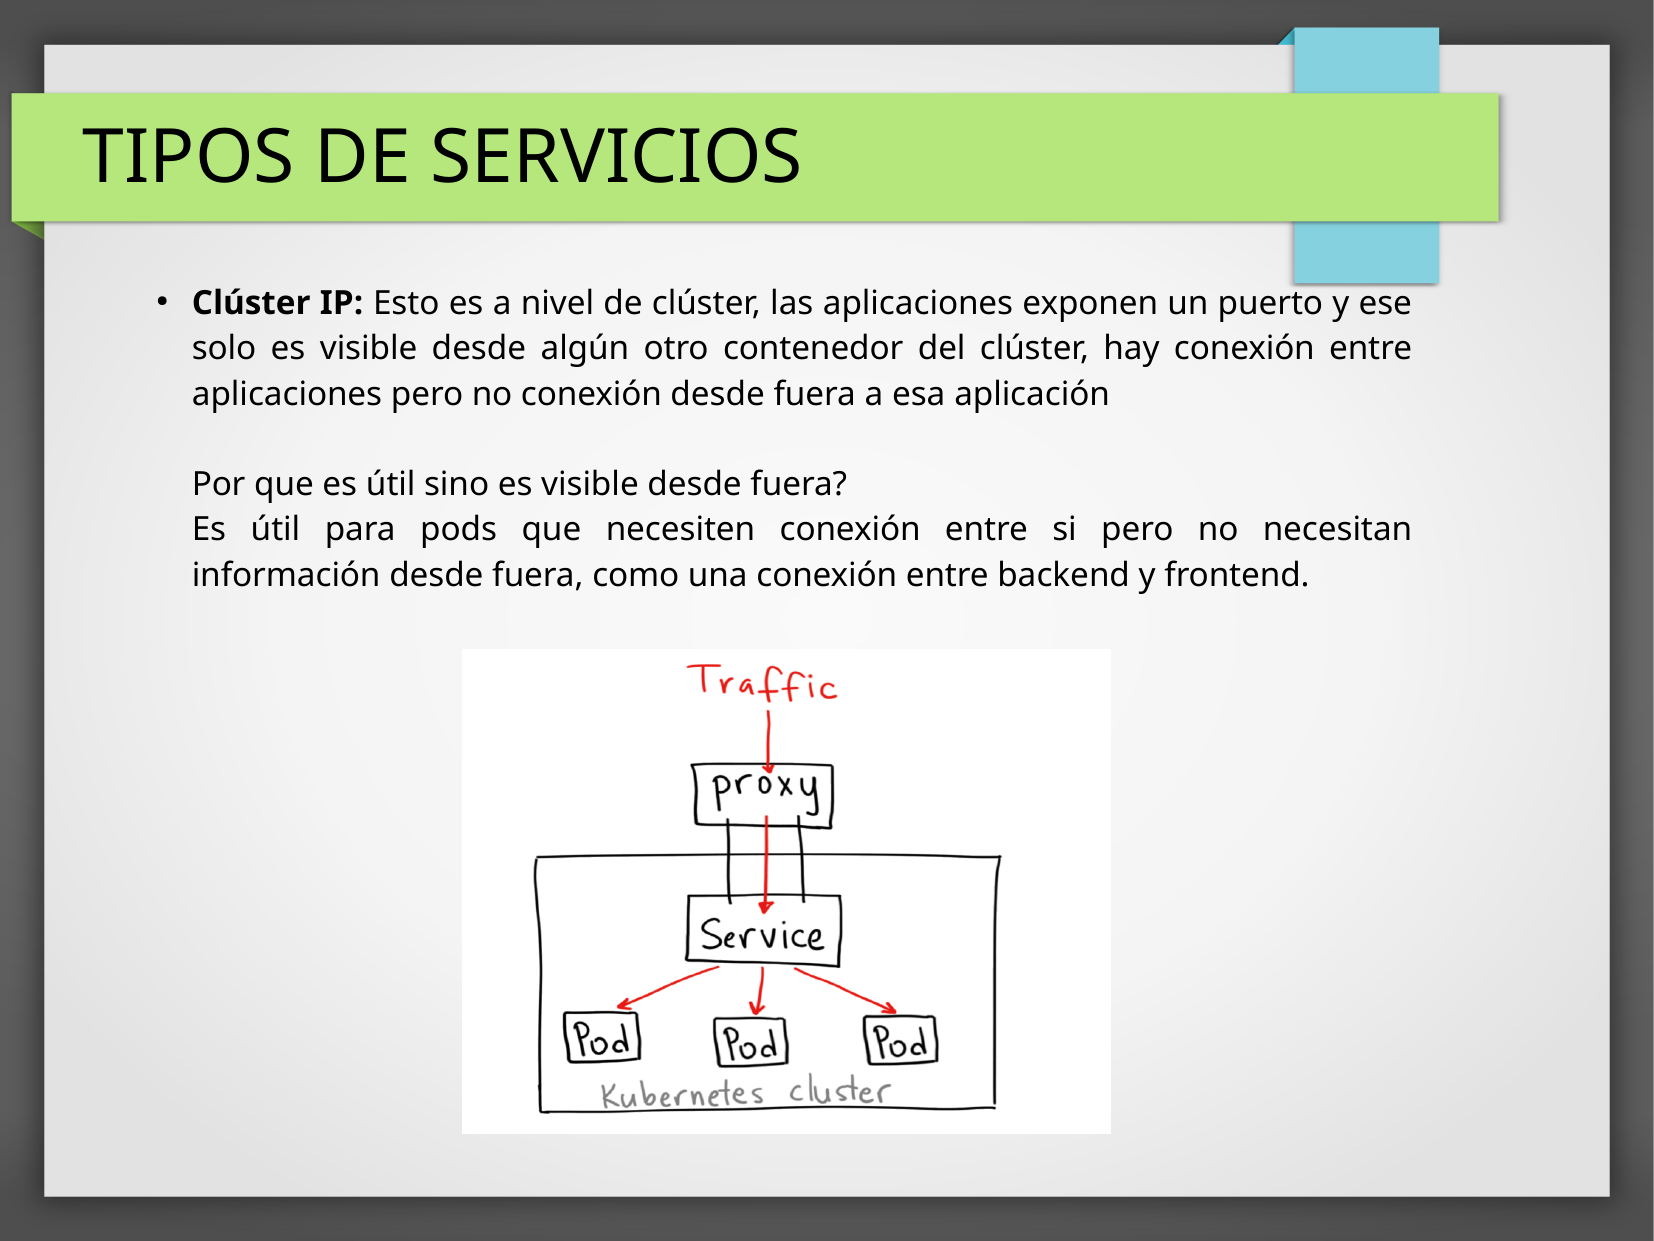

# TIPOS DE SERVICIOS
Clúster IP: Esto es a nivel de clúster, las aplicaciones exponen un puerto y ese solo es visible desde algún otro contenedor del clúster, hay conexión entre aplicaciones pero no conexión desde fuera a esa aplicación
Por que es útil sino es visible desde fuera?
Es útil para pods que necesiten conexión entre si pero no necesitan información desde fuera, como una conexión entre backend y frontend.